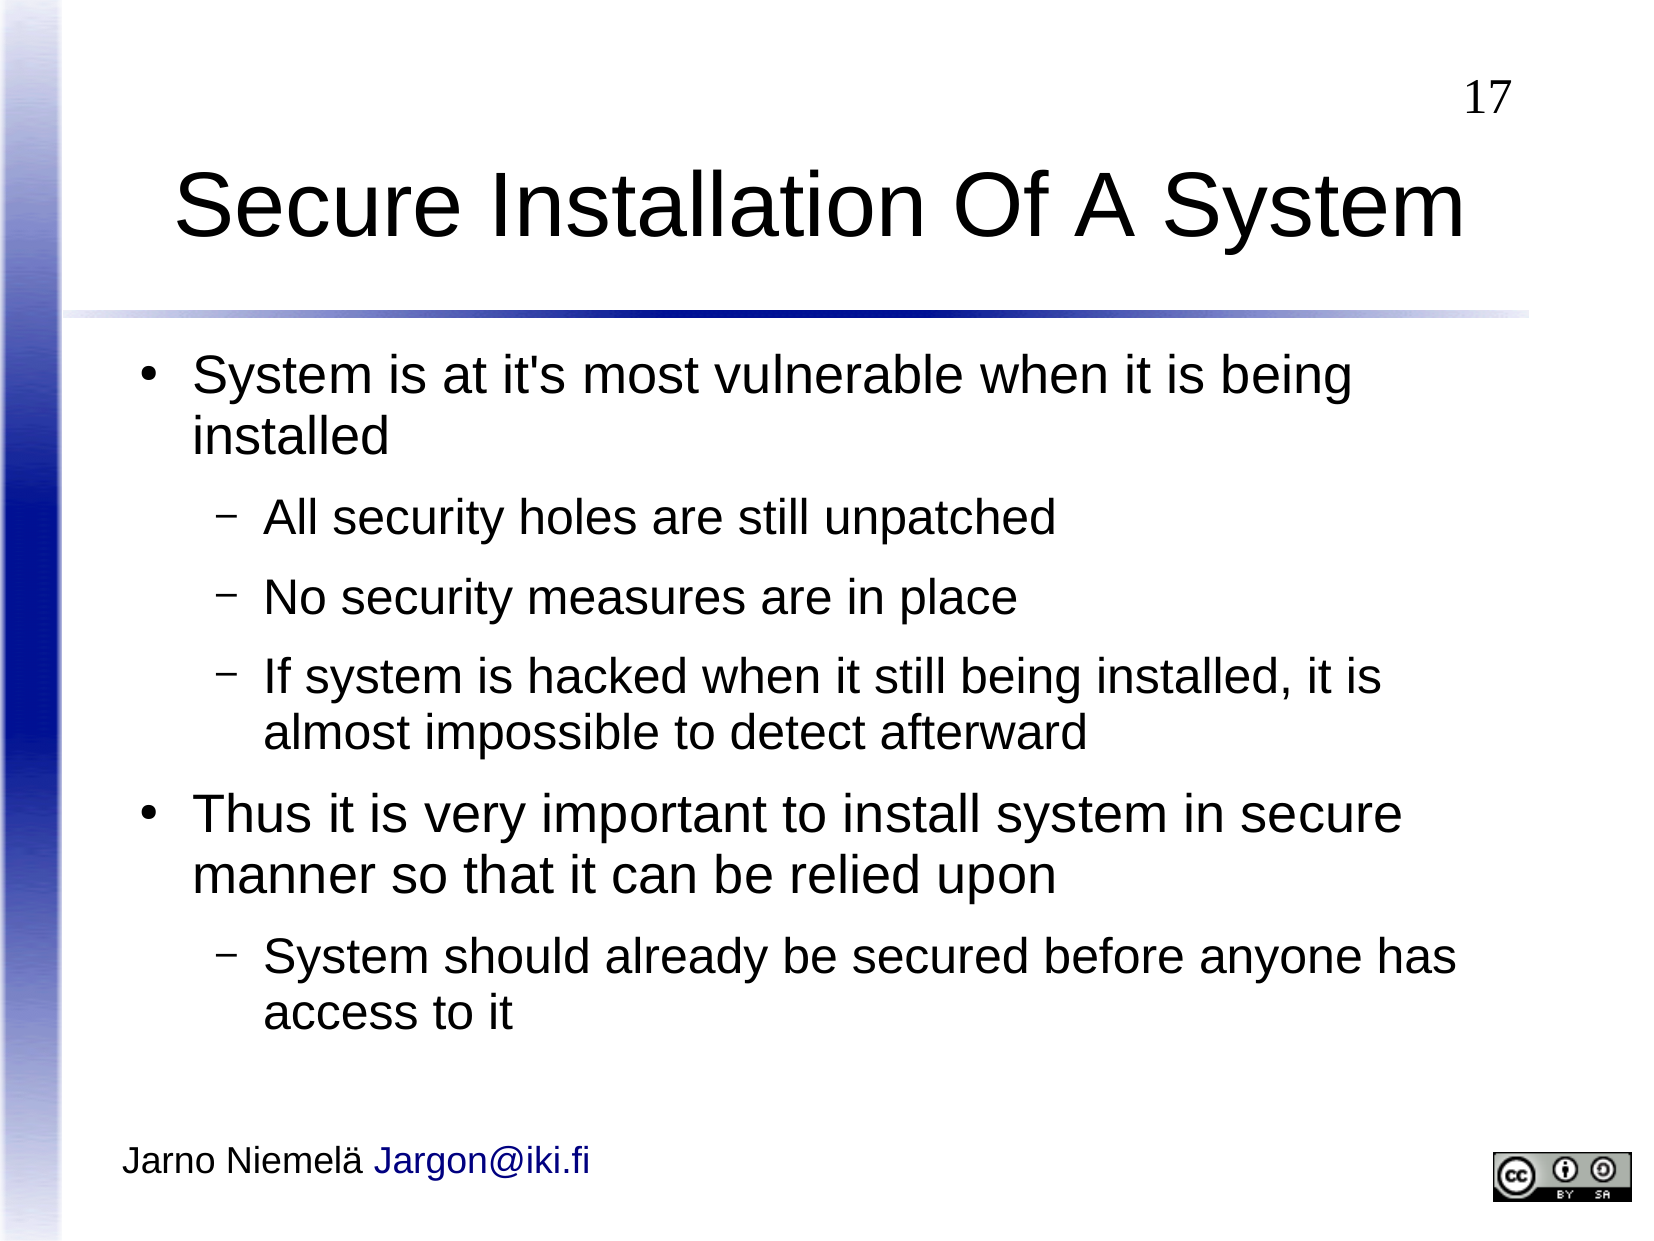

# Secure Installation Of A System
System is at it's most vulnerable when it is being installed
All security holes are still unpatched
No security measures are in place
If system is hacked when it still being installed, it is almost impossible to detect afterward
Thus it is very important to install system in secure manner so that it can be relied upon
System should already be secured before anyone has access to it